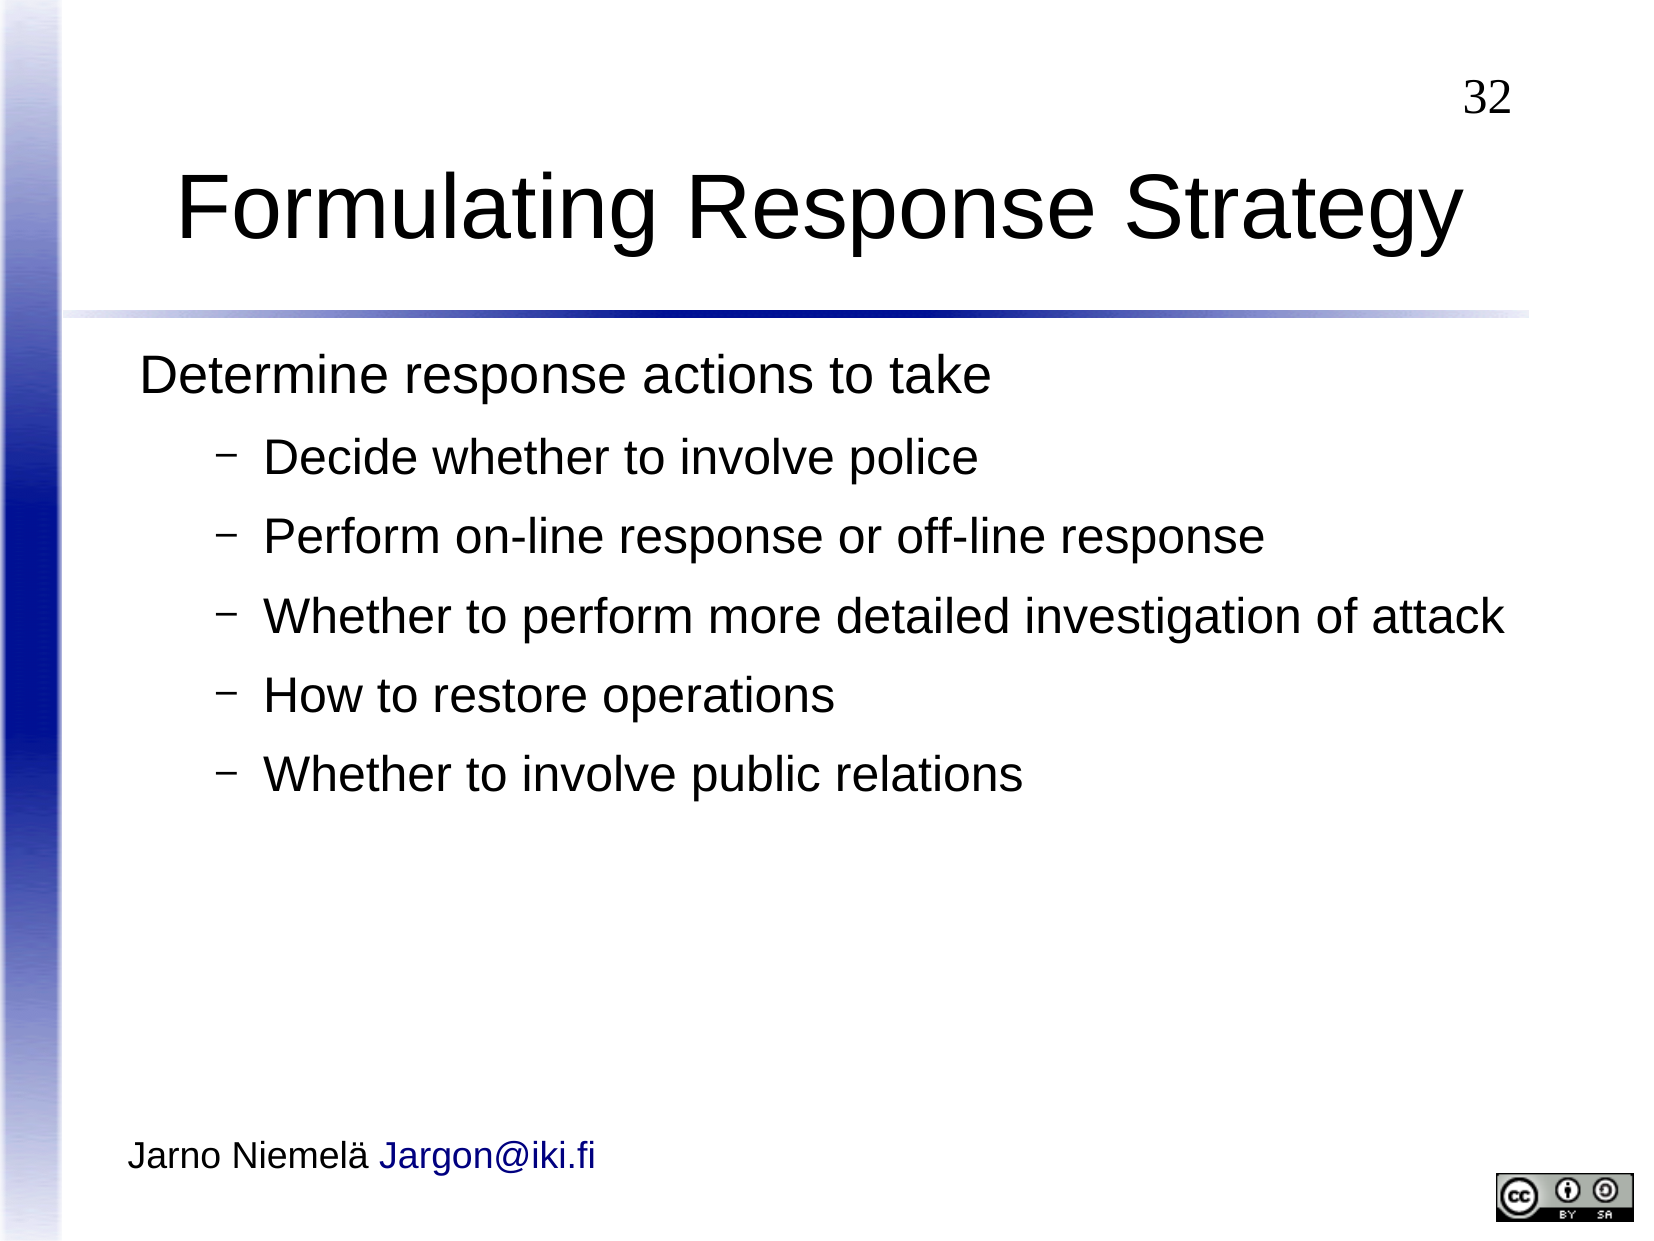

# Formulating Response Strategy
Determine response actions to take
Decide whether to involve police
Perform on-line response or off-line response
Whether to perform more detailed investigation of attack
How to restore operations
Whether to involve public relations